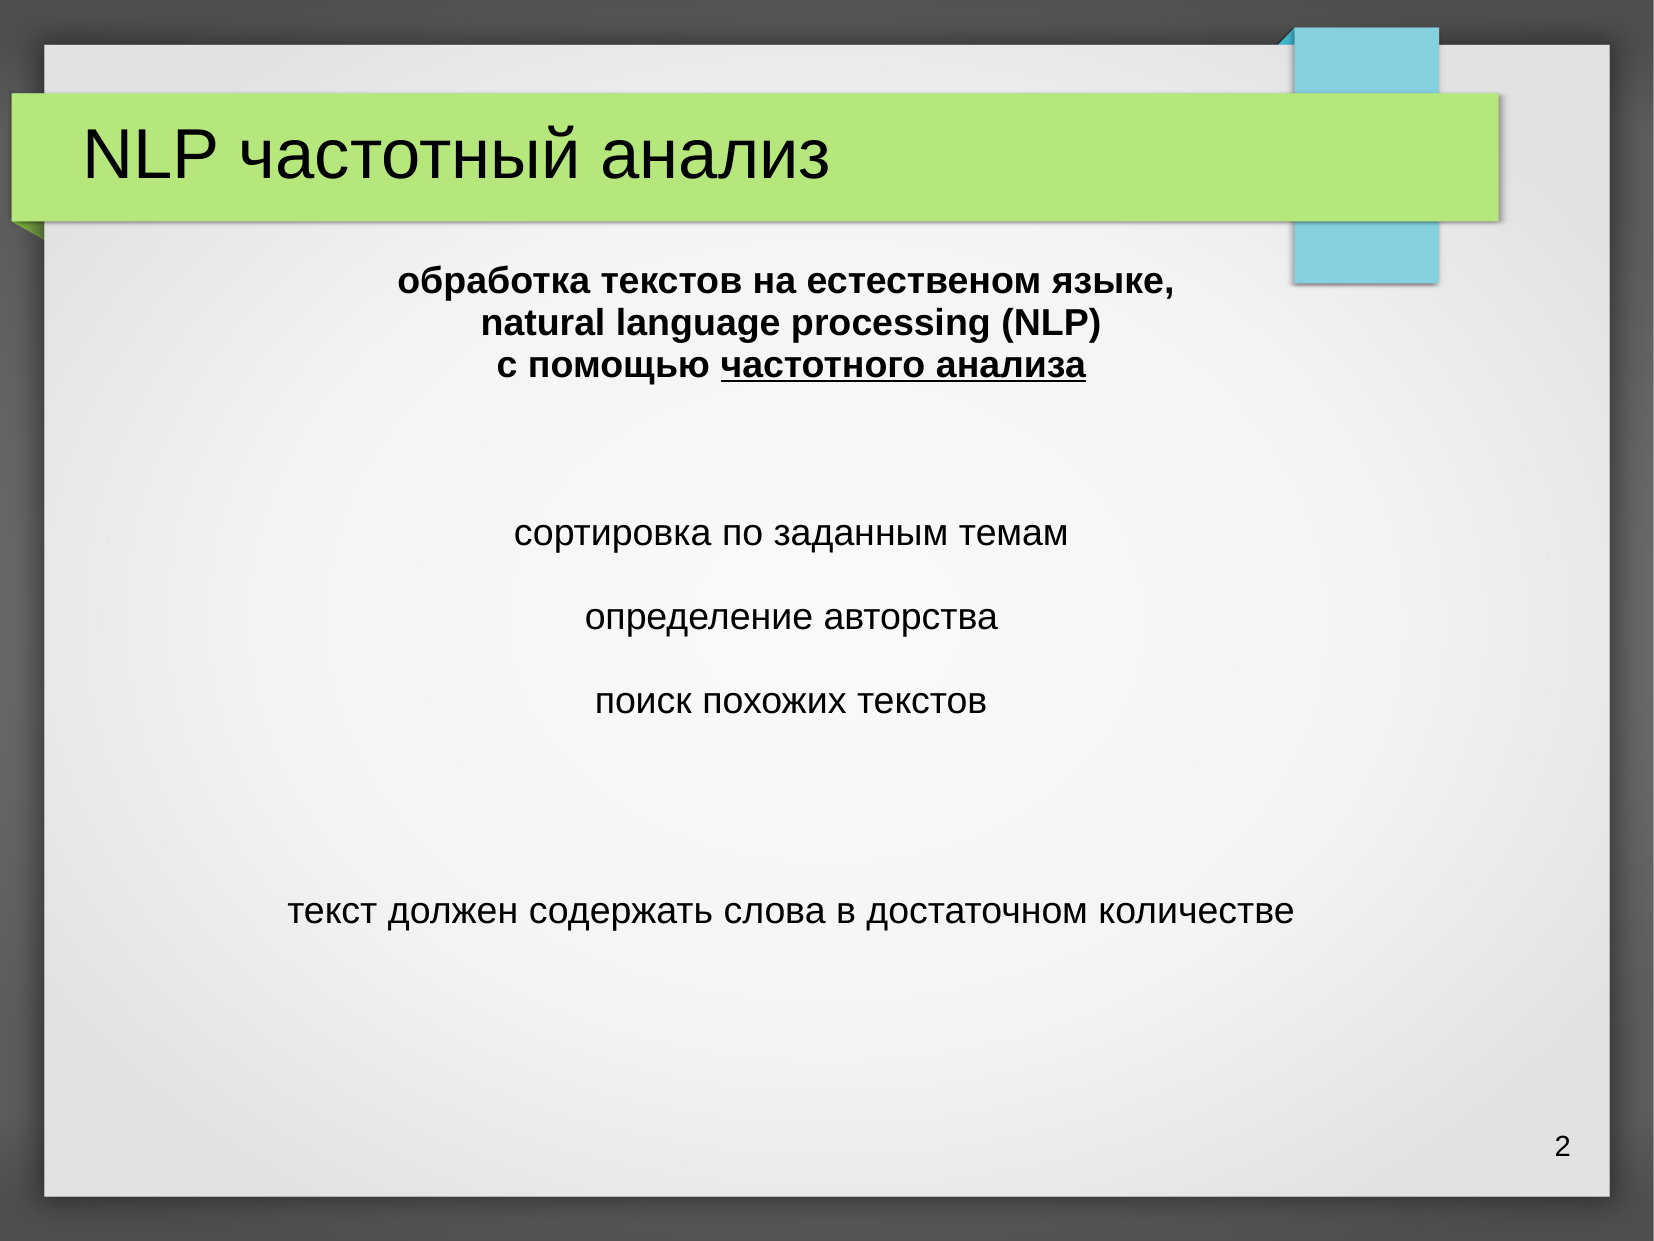

# NLP частотный анализ
обработка текстов на естественом языке,
natural language processing (NLP)
с помощью частотного анализа
сортировка по заданным темам
определение авторства
поиск похожих текстов
текст должен содержать слова в достаточном количестве
2